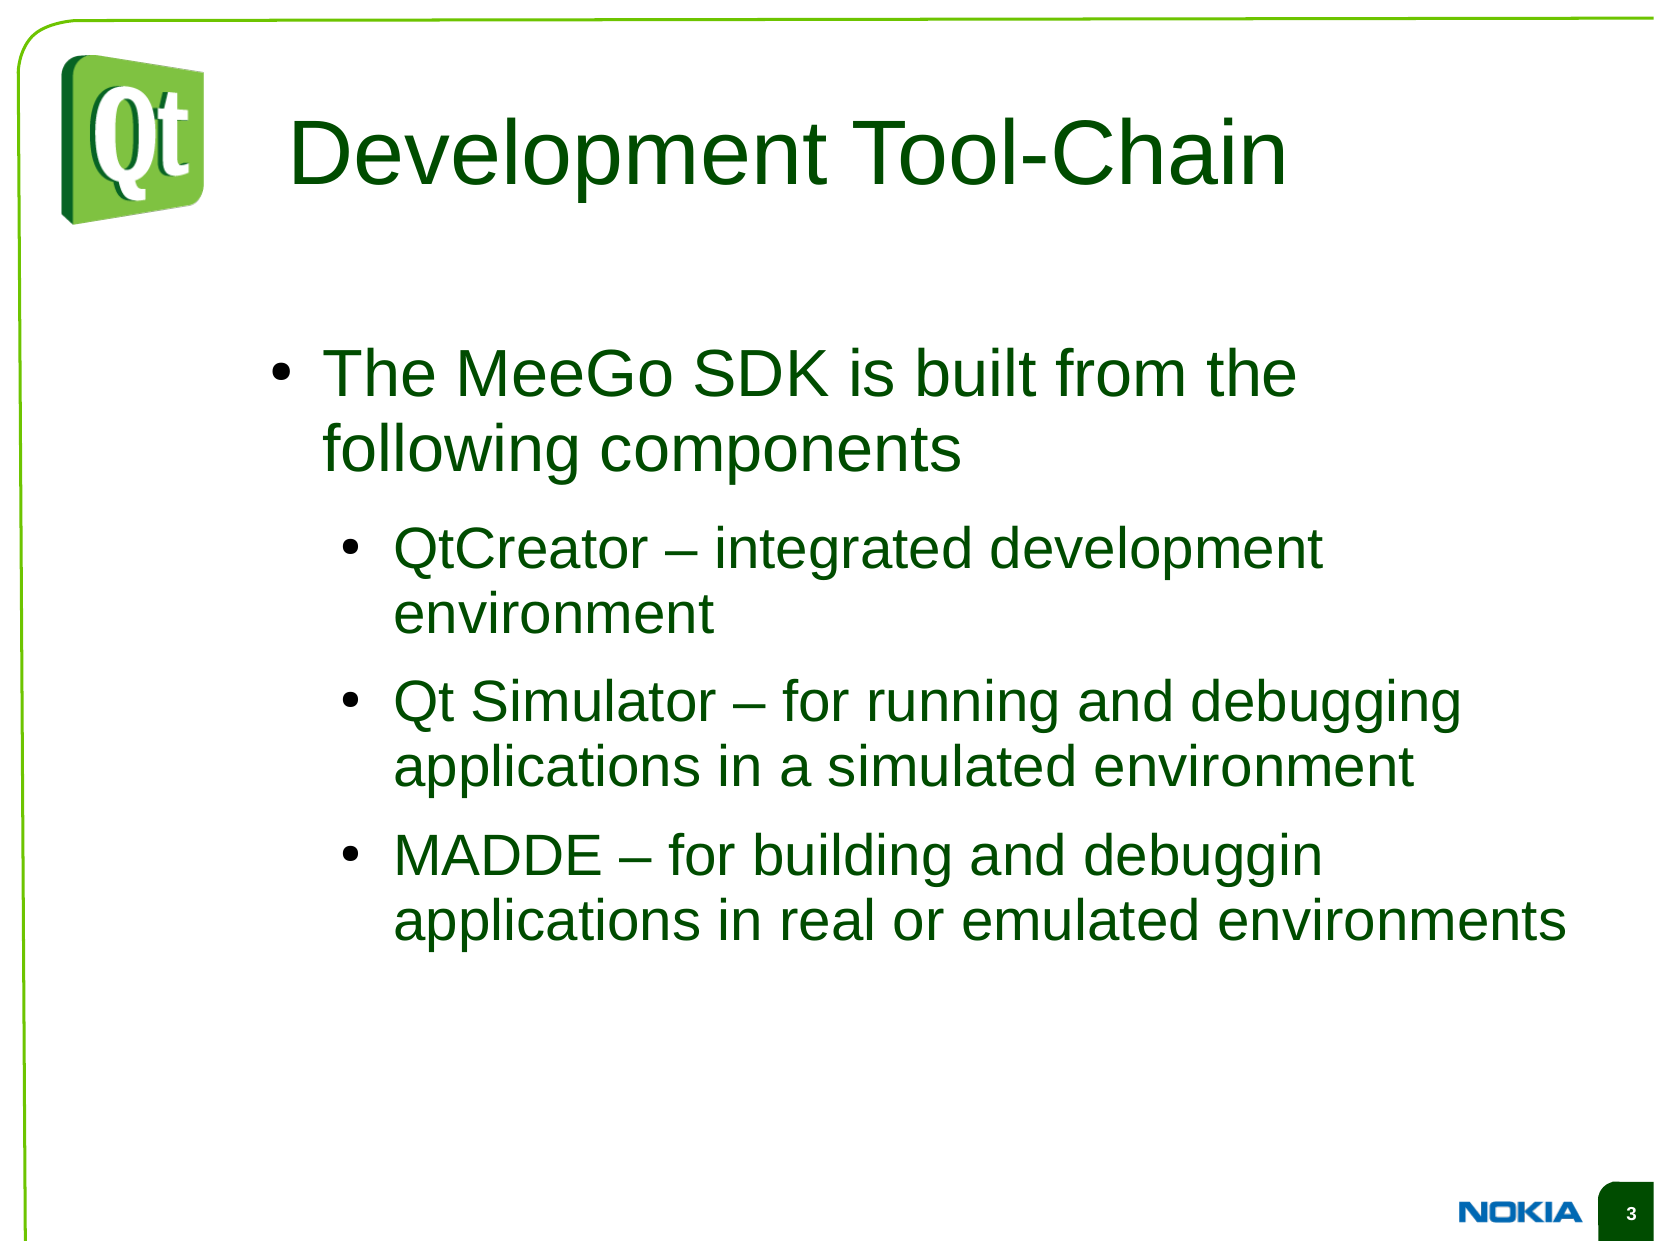

# Development Tool-Chain
The MeeGo SDK is built from the following components
QtCreator – integrated development environment
Qt Simulator – for running and debugging applications in a simulated environment
MADDE – for building and debuggin applications in real or emulated environments